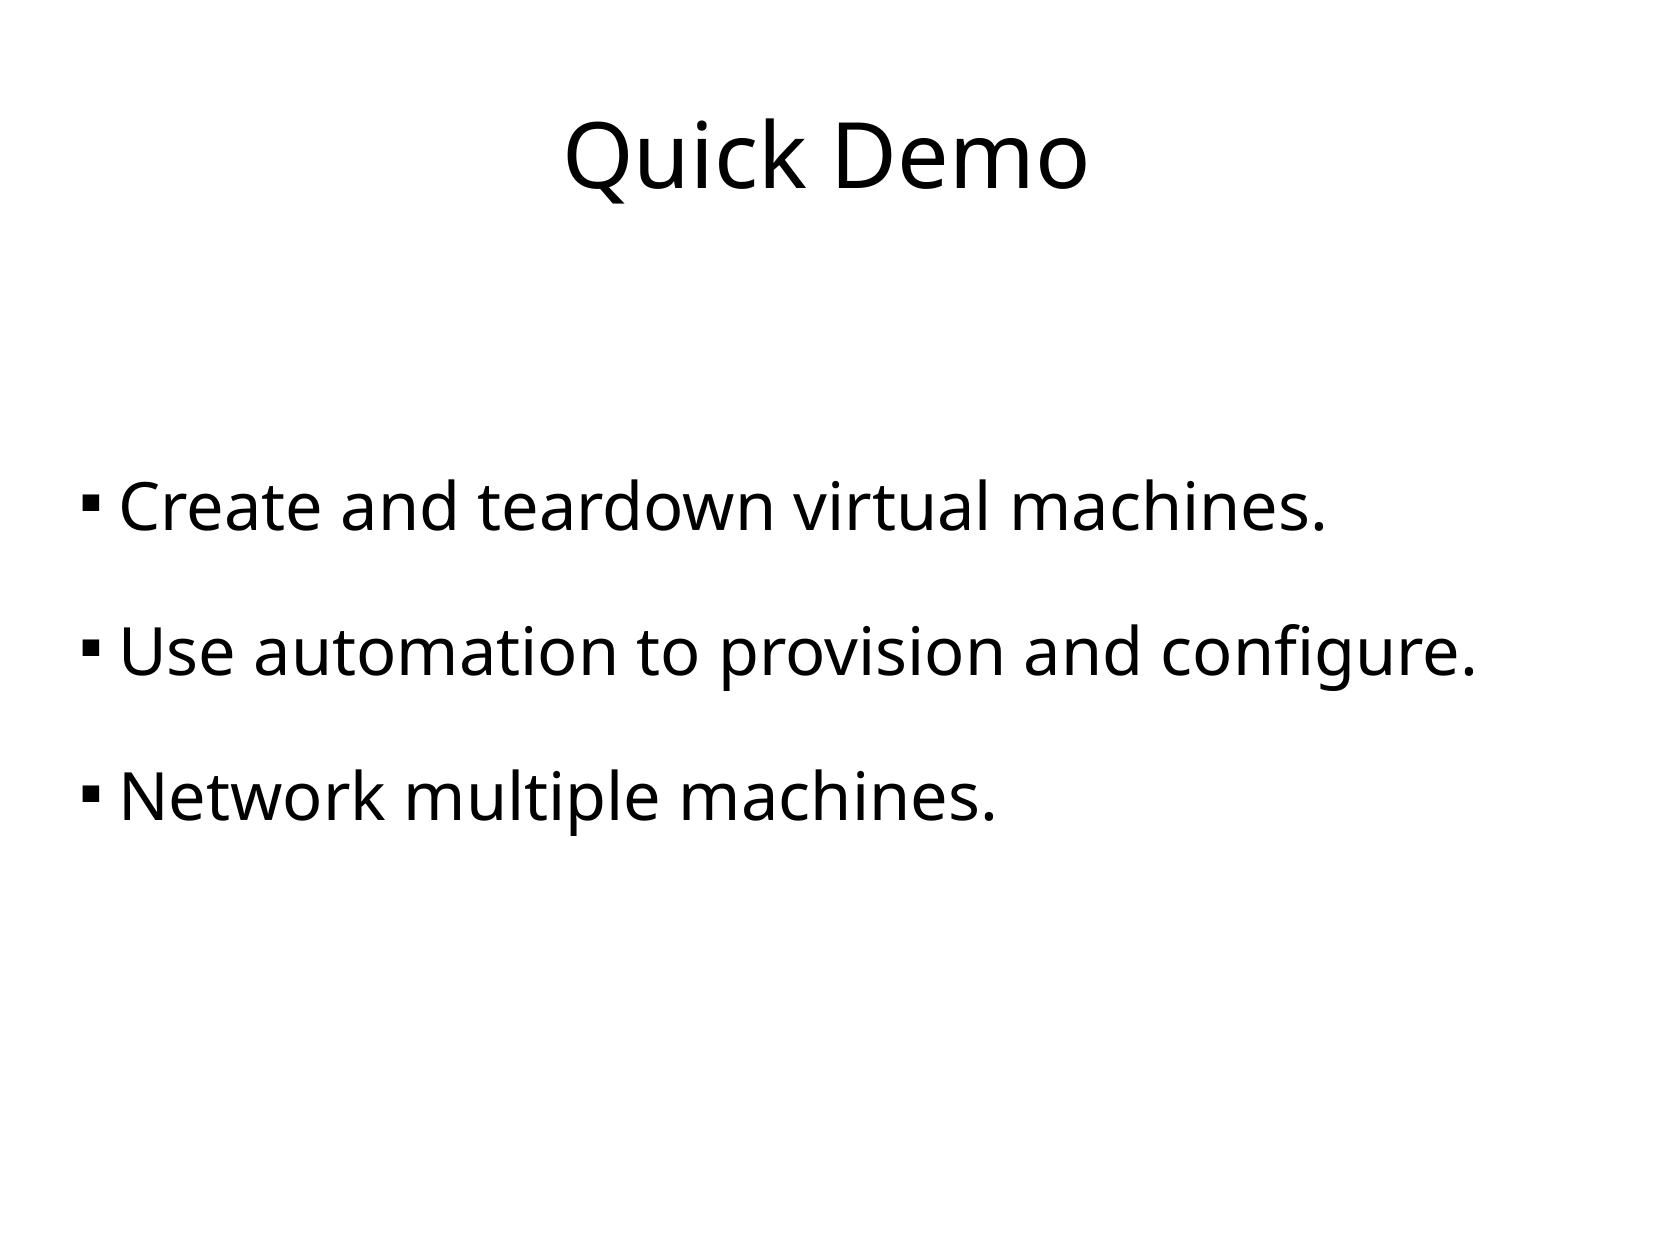

# Quick Demo
Create and teardown virtual machines.
Use automation to provision and configure.
Network multiple machines.